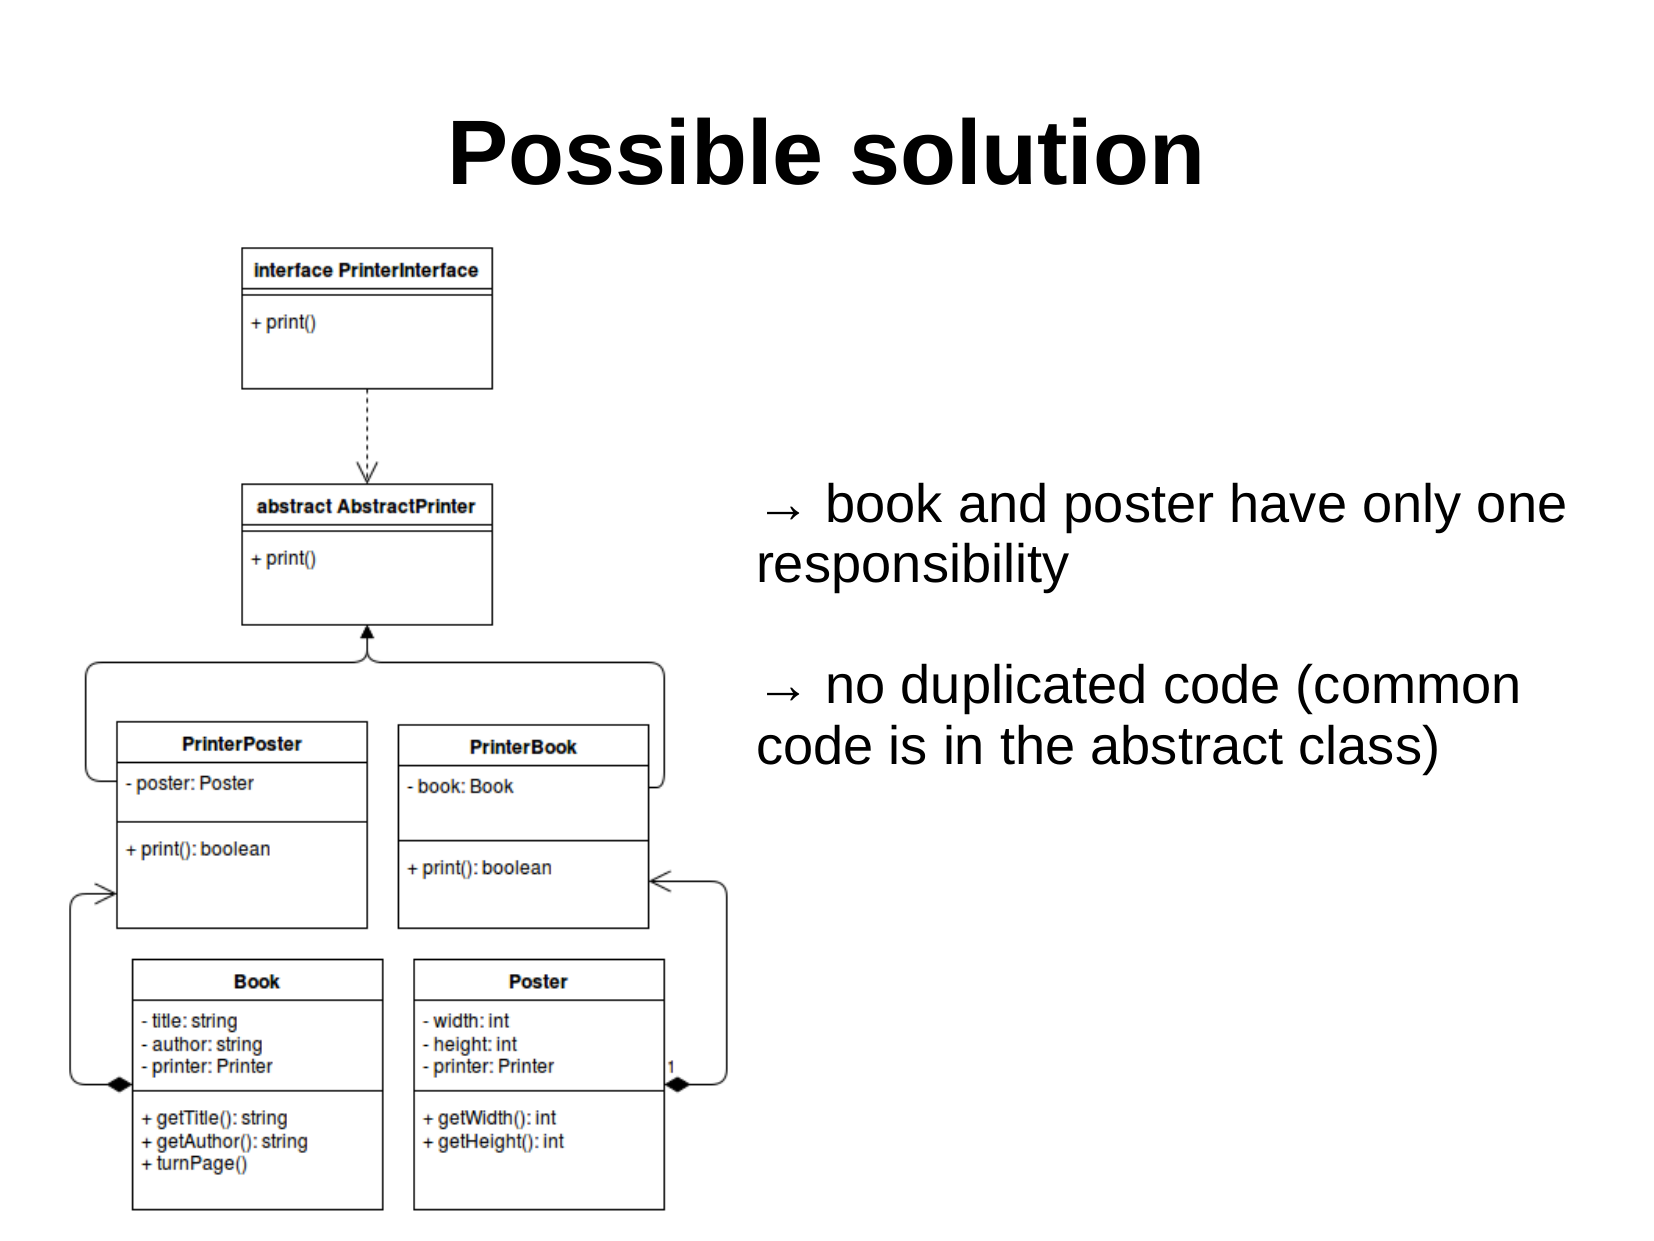

# Possible solution
→ book and poster have only one responsibility
→ no duplicated code (common code is in the abstract class)